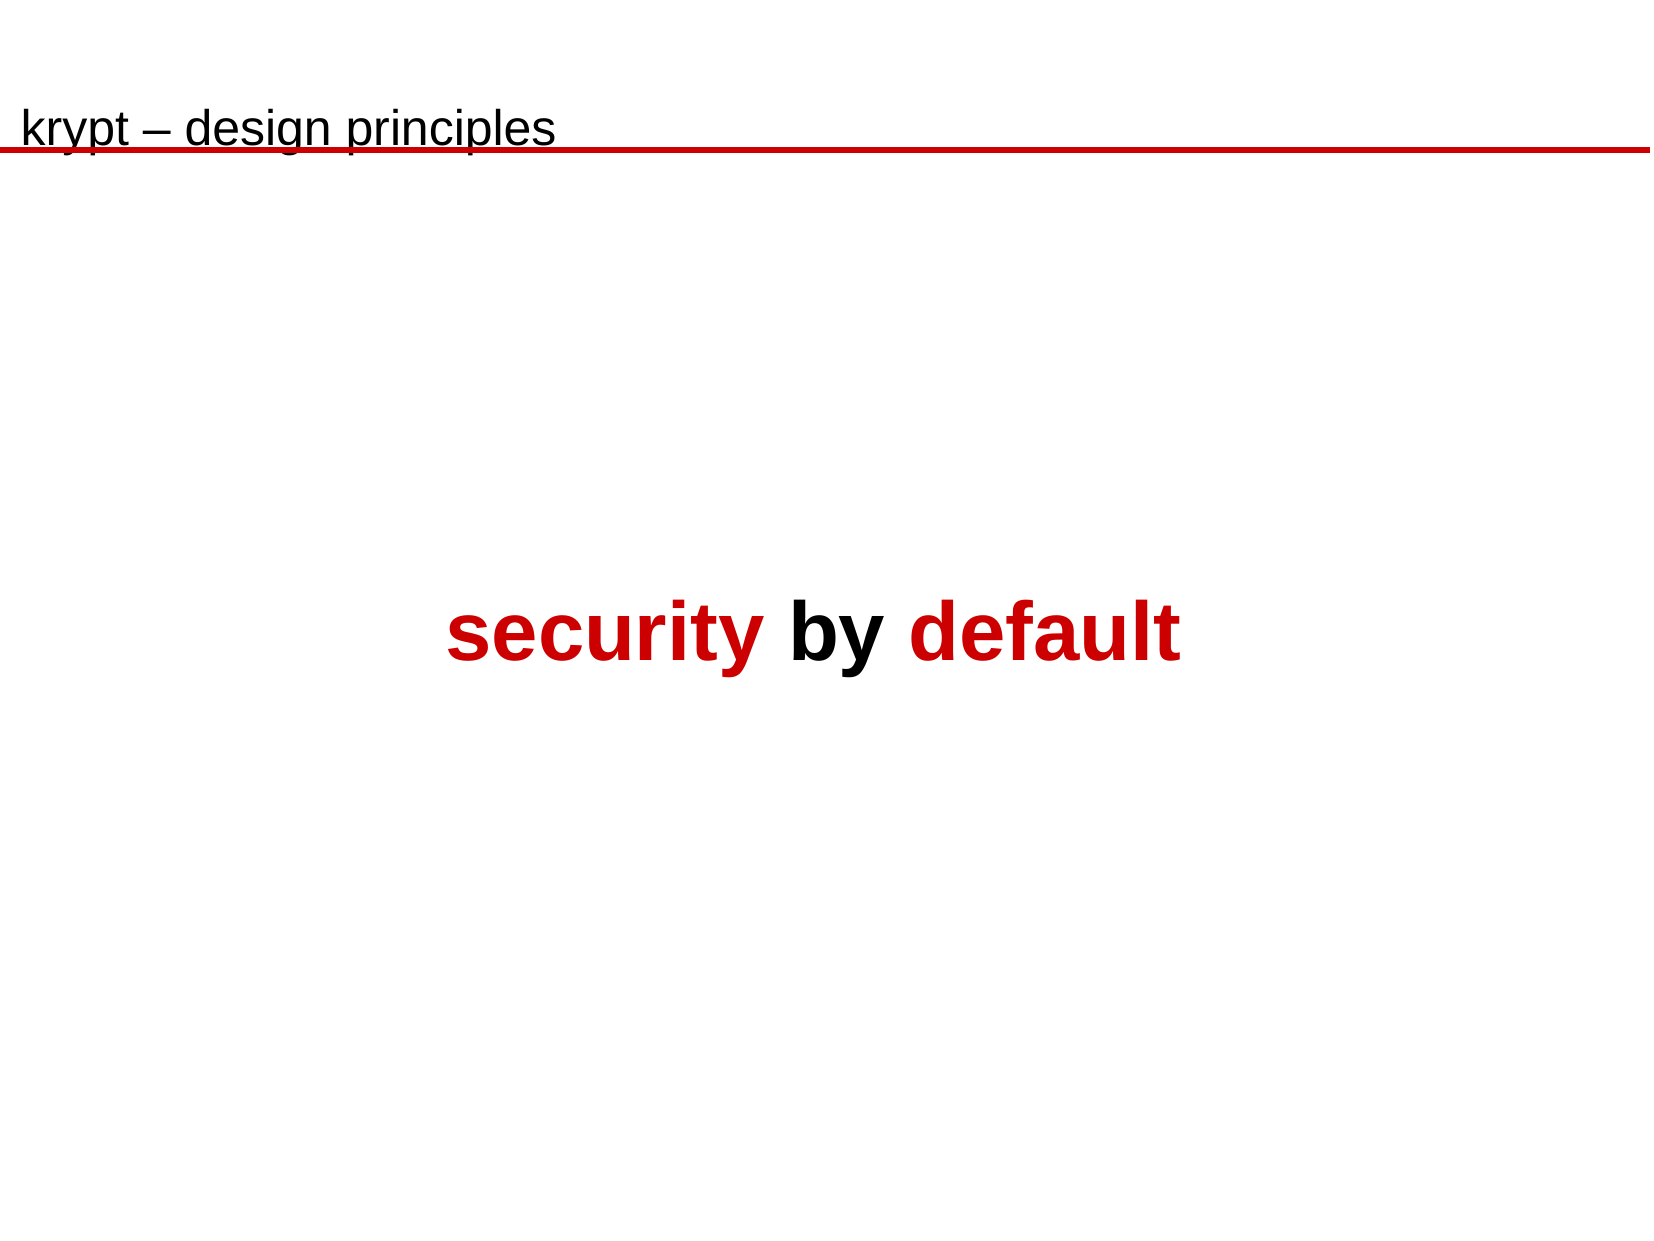

#
krypt – design principles
security by default